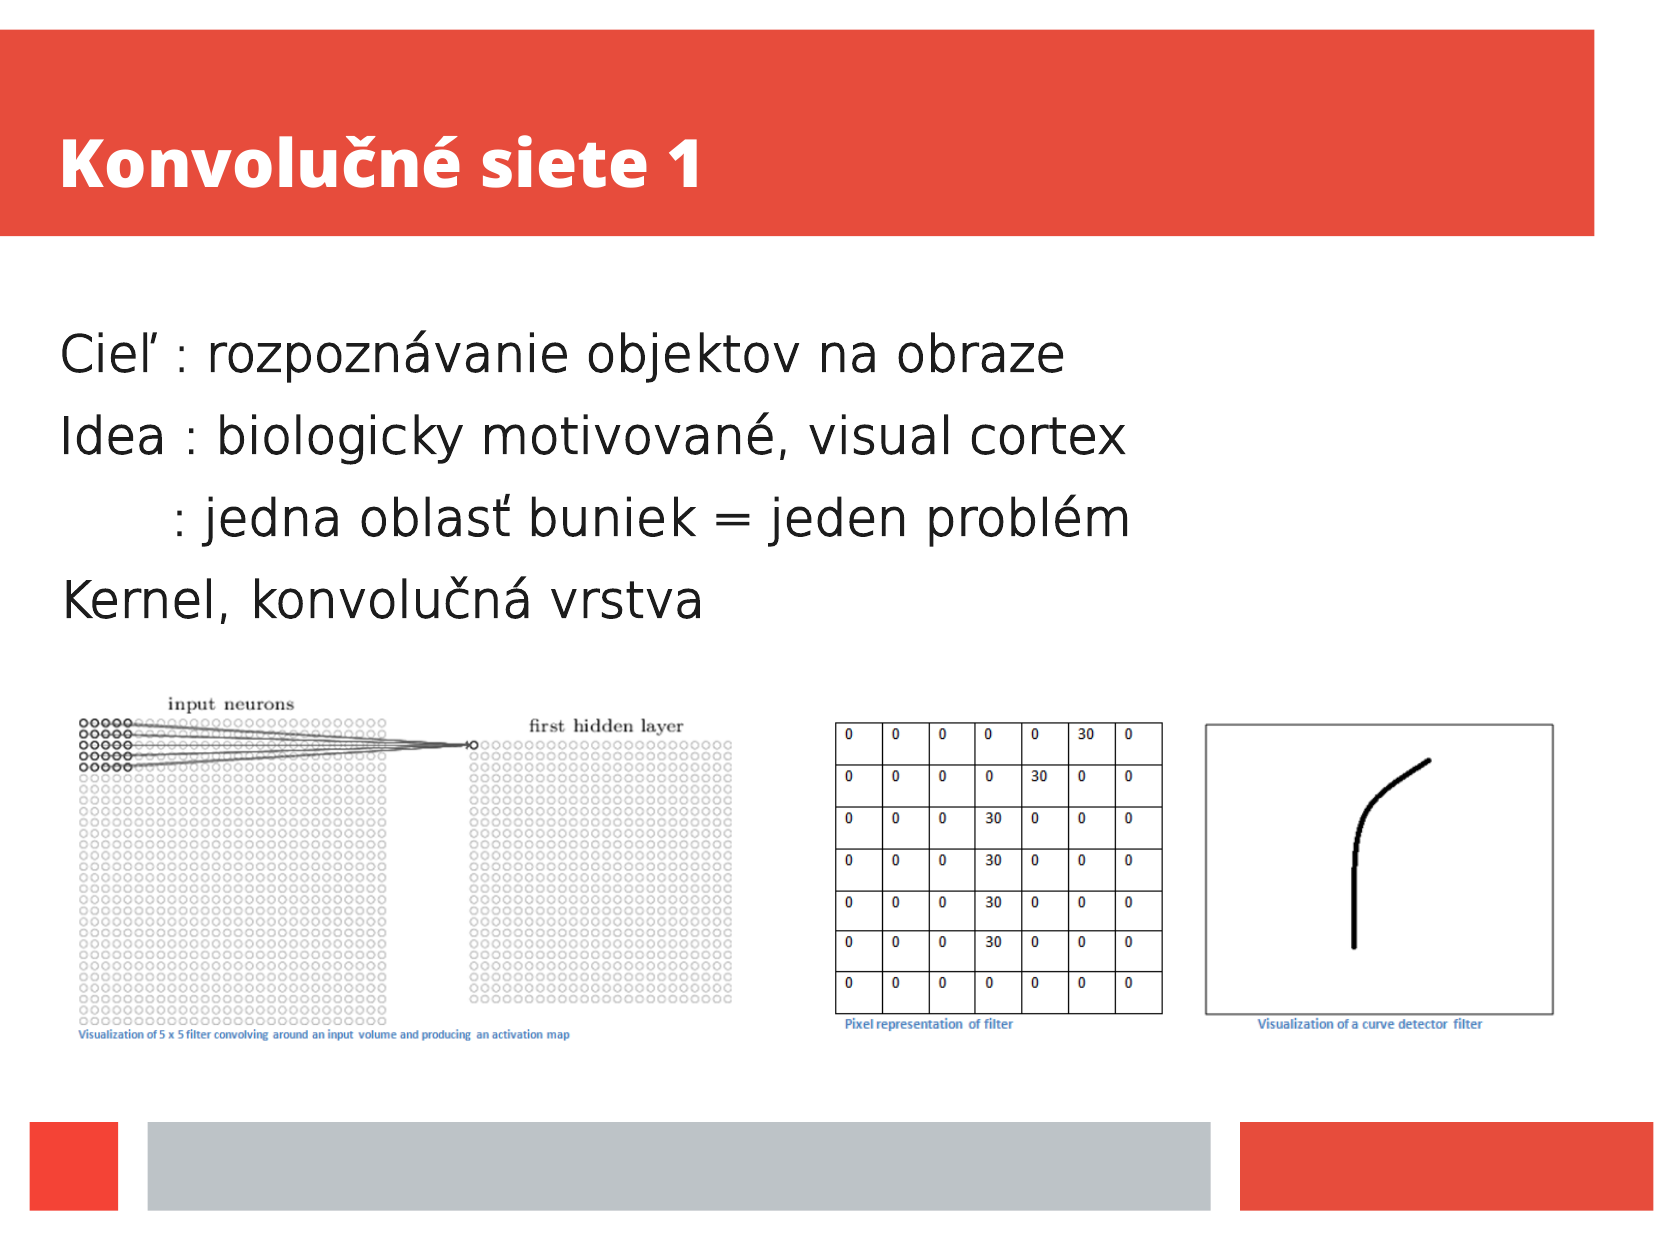

# Konvolučné siete 1
Cieľ : rozpoznávanie objektov na obraze
Idea : biologicky motivované, visual cortex
 : jedna oblasť buniek = jeden problém
Kernel, konvolučná vrstva